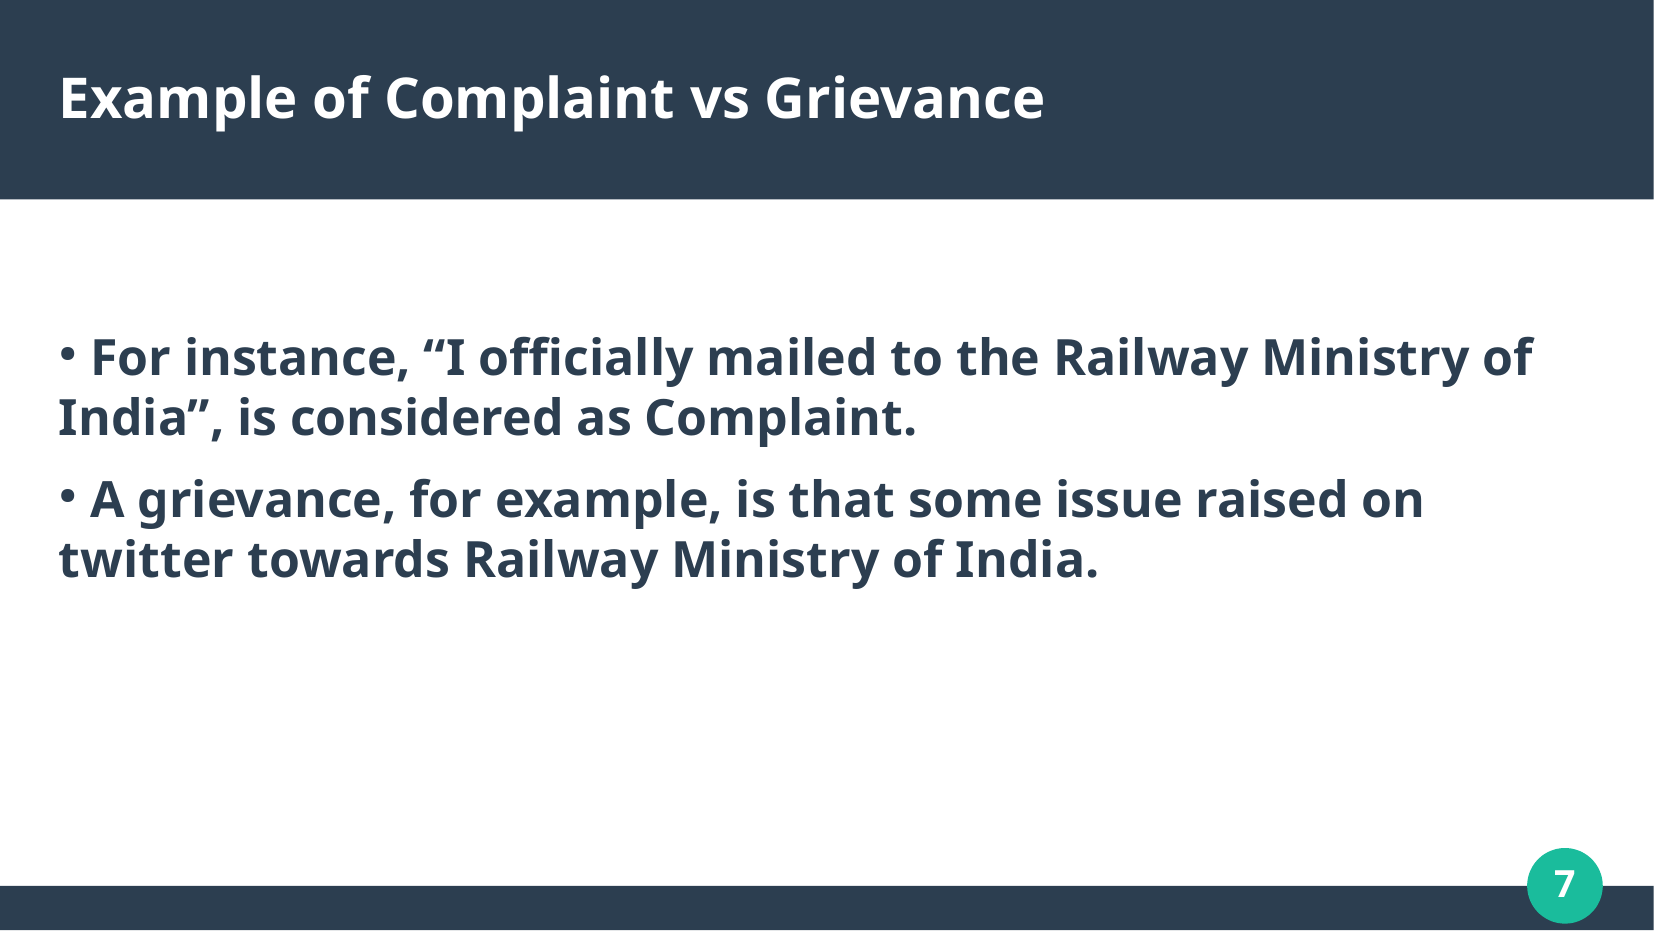

# Example of Complaint vs Grievance
 For instance, “I officially mailed to the Railway Ministry of India”, is considered as Complaint.
 A grievance, for example, is that some issue raised on twitter towards Railway Ministry of India.